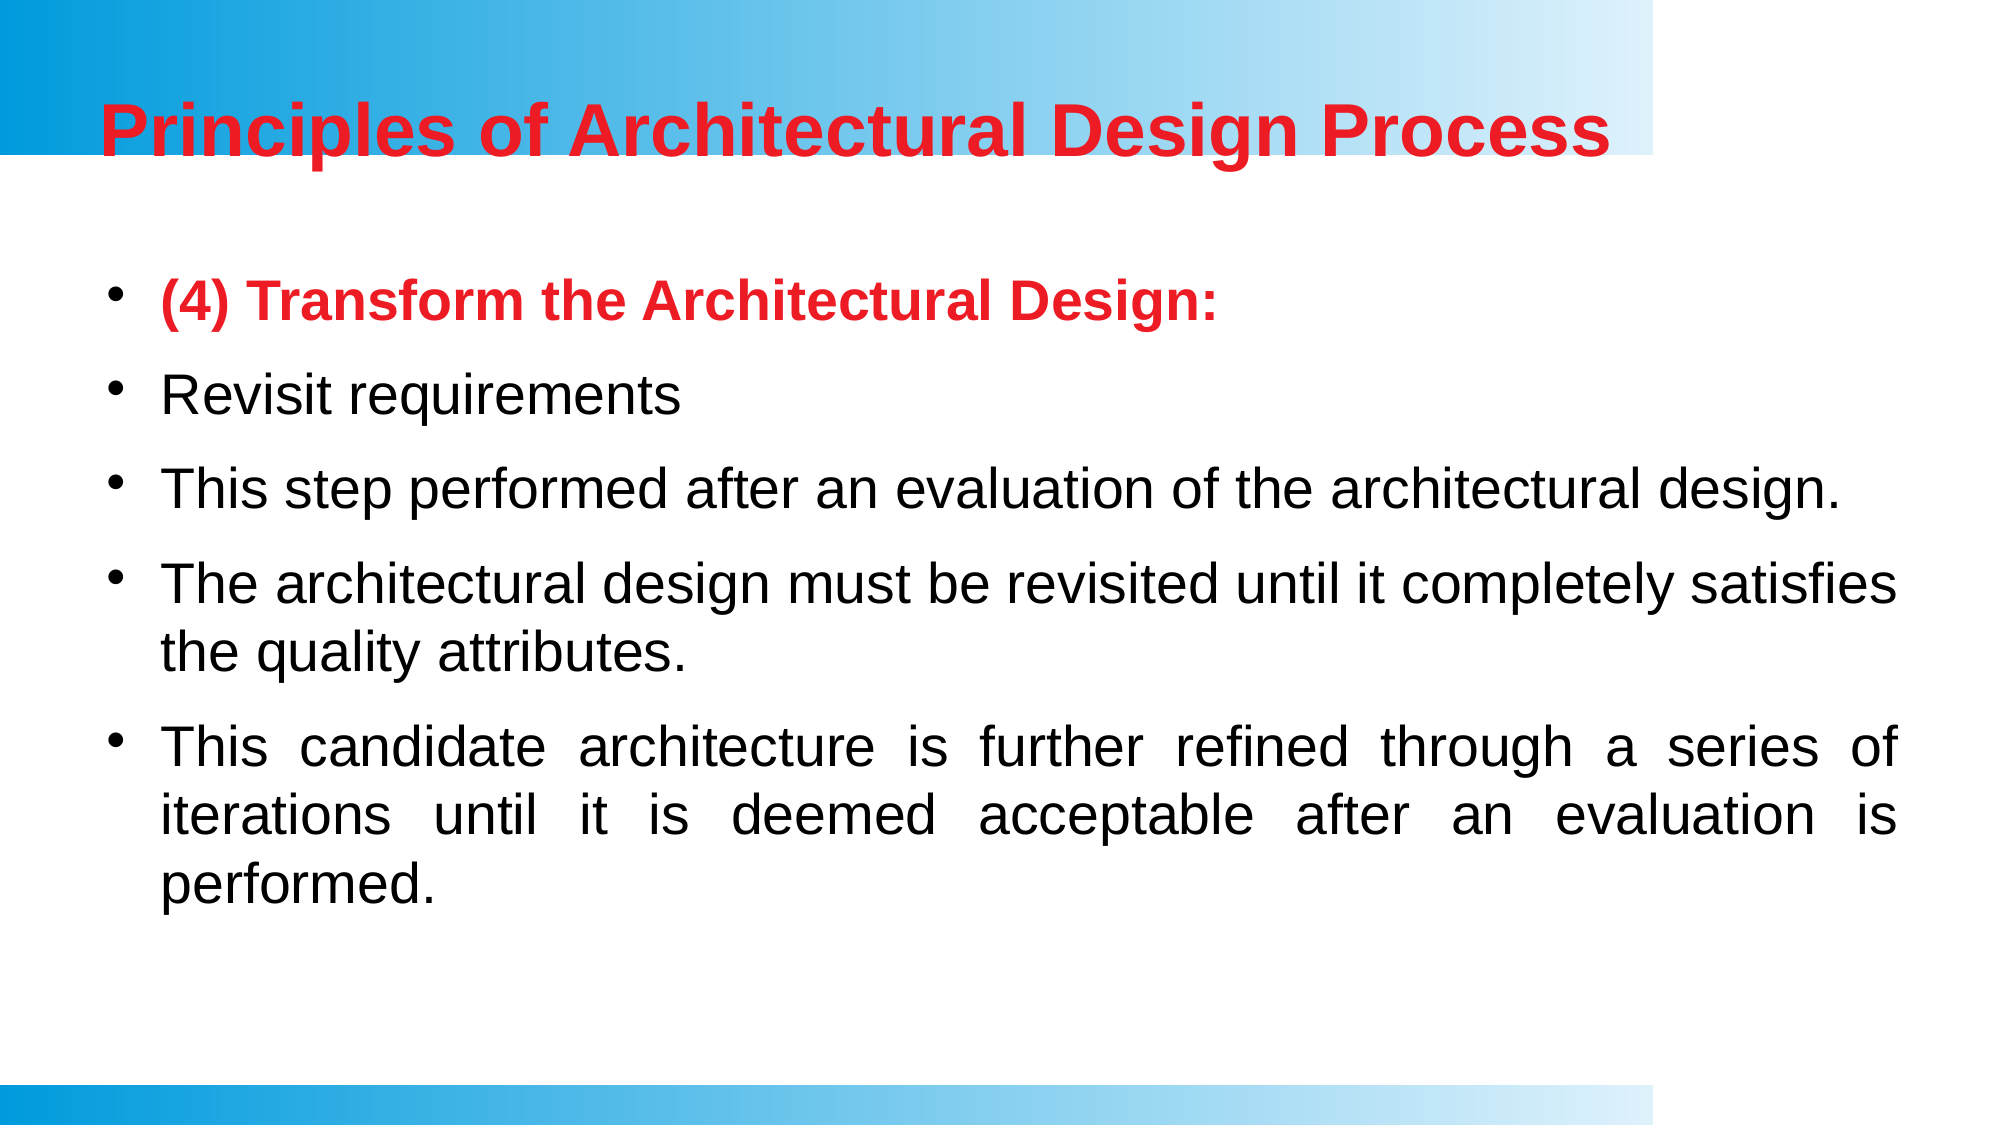

# Principles of Architectural Design Process
(4) Transform the Architectural Design:
Revisit requirements
This step performed after an evaluation of the architectural design.
The architectural design must be revisited until it completely satisfies the quality attributes.
This candidate architecture is further refined through a series of iterations until it is deemed acceptable after an evaluation is performed.